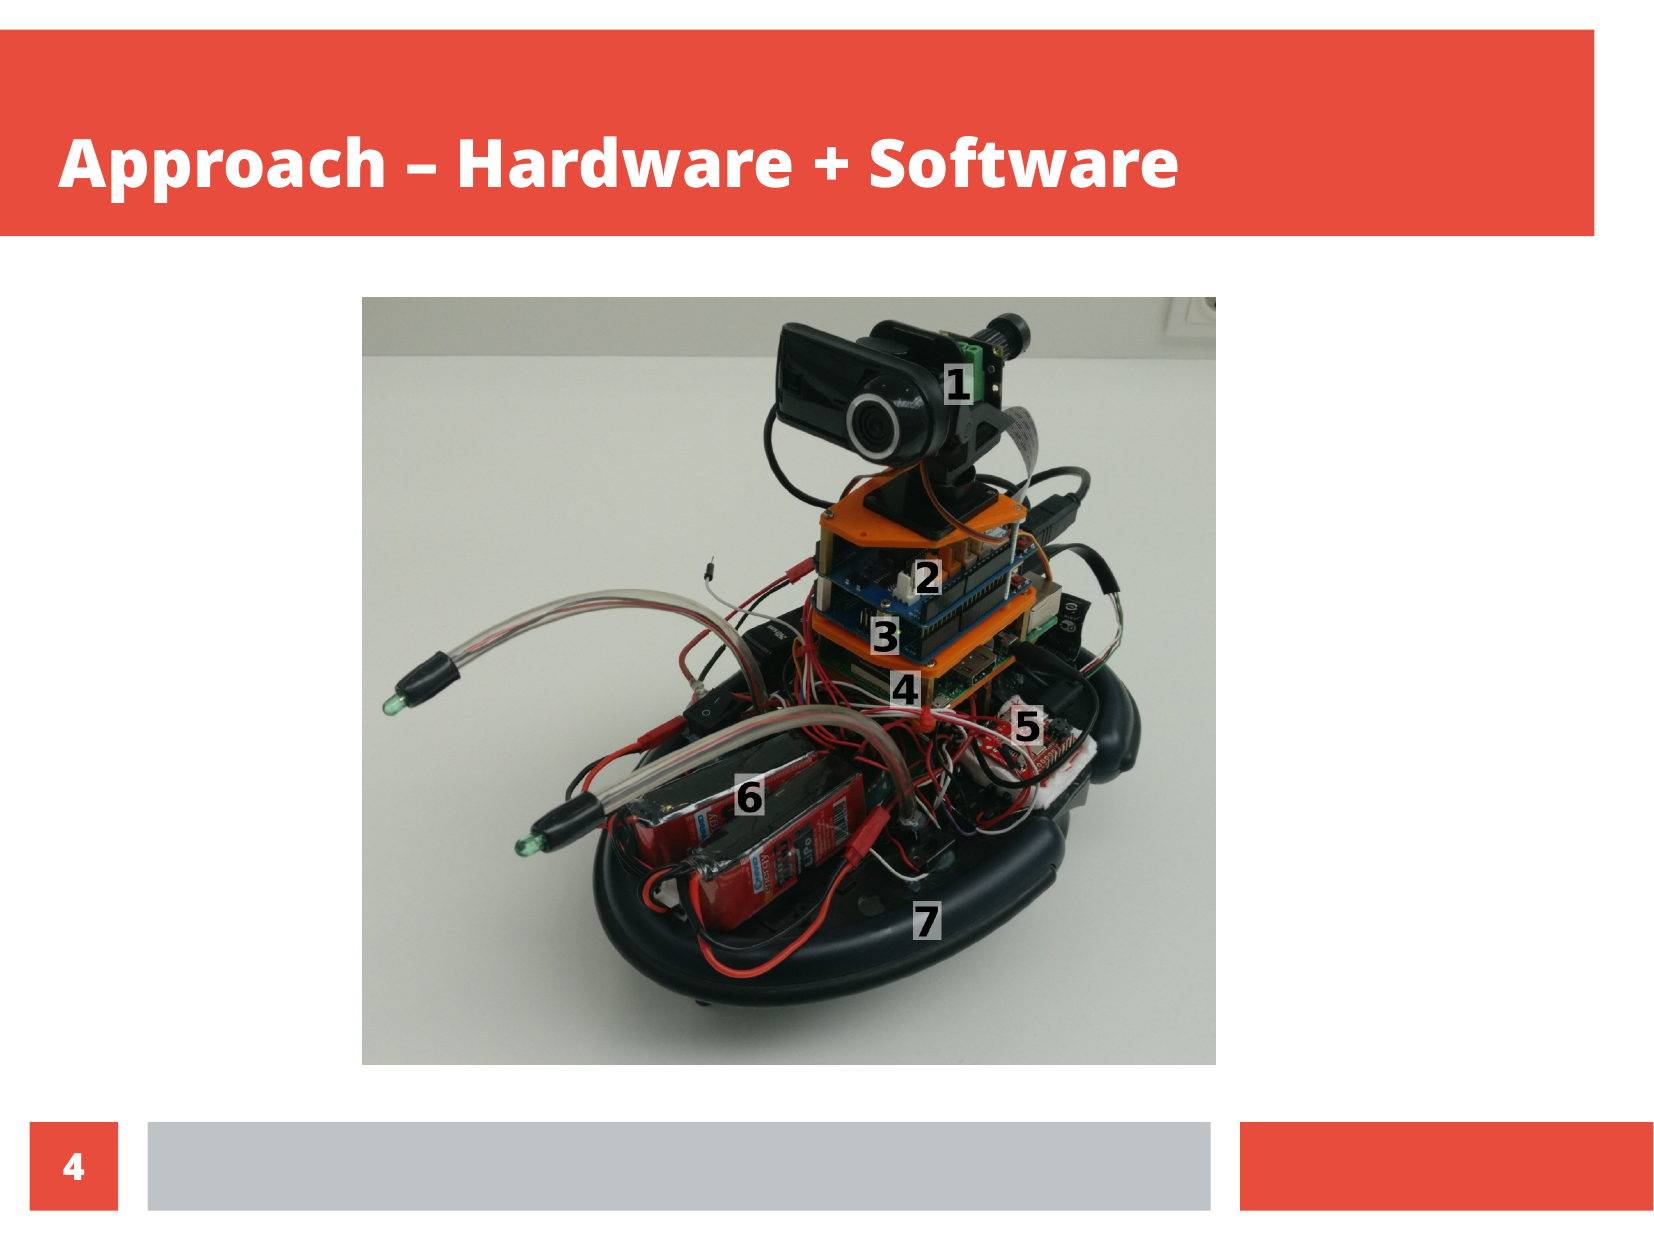

# Approach – Hardware + Software
4